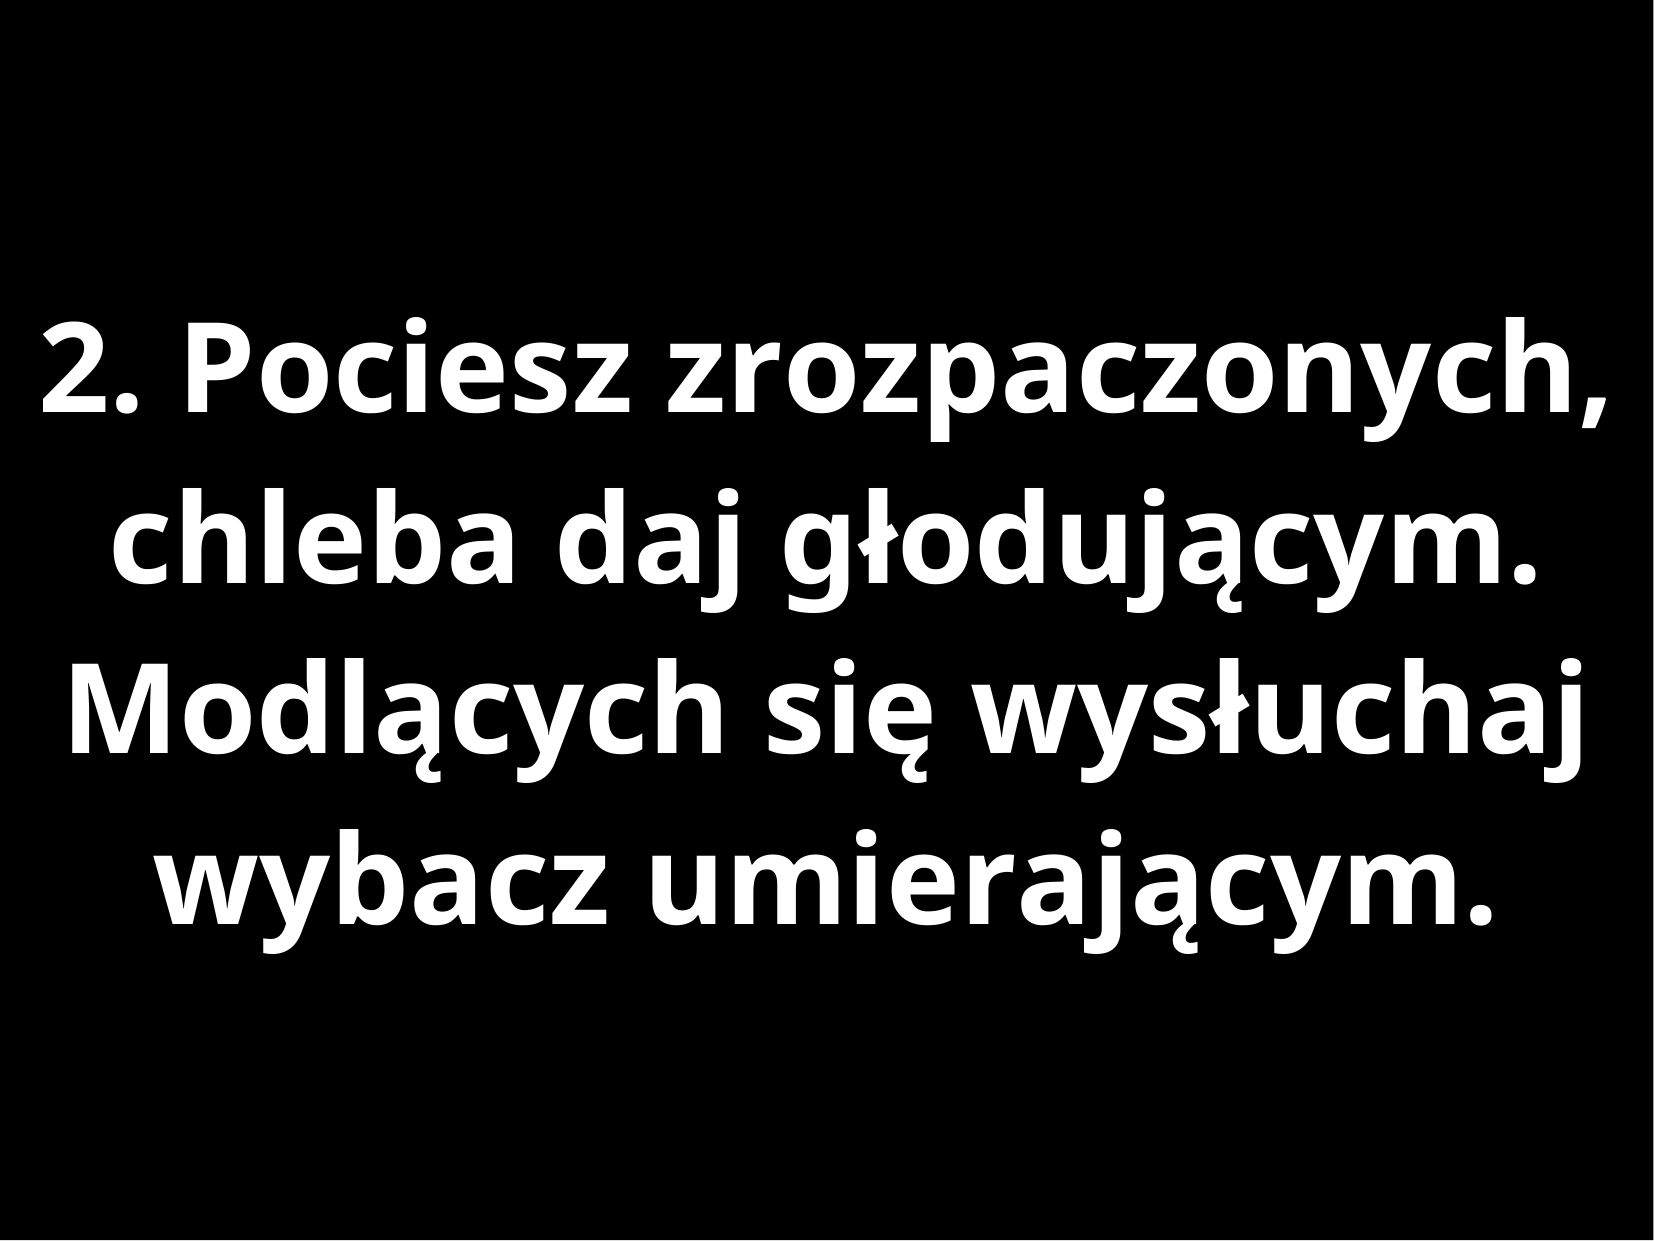

# 2. Pociesz zrozpaczonych, chleba daj głodującym. Modlących się wysłuchaj wybacz umierającym.